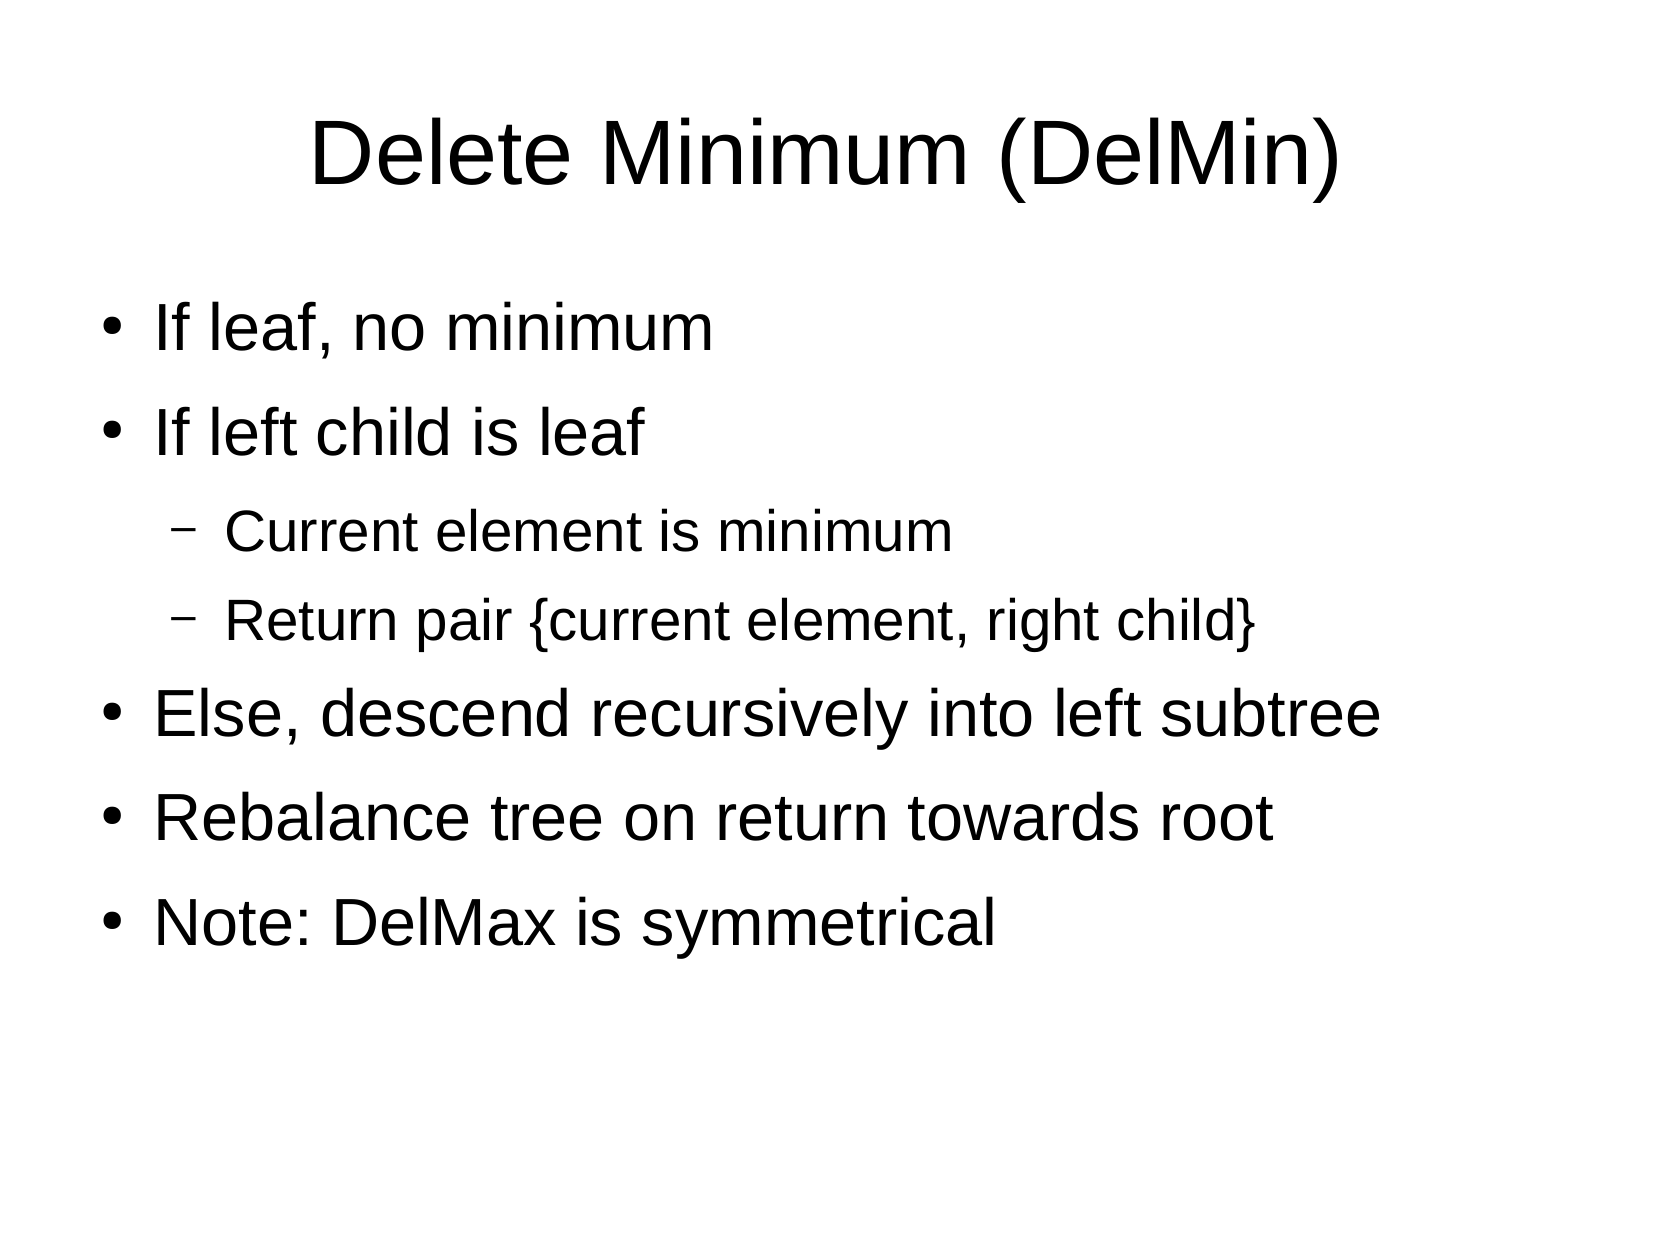

# Delete Minimum (DelMin)
If leaf, no minimum
If left child is leaf
Current element is minimum
Return pair {current element, right child}
Else, descend recursively into left subtree
Rebalance tree on return towards root
Note: DelMax is symmetrical